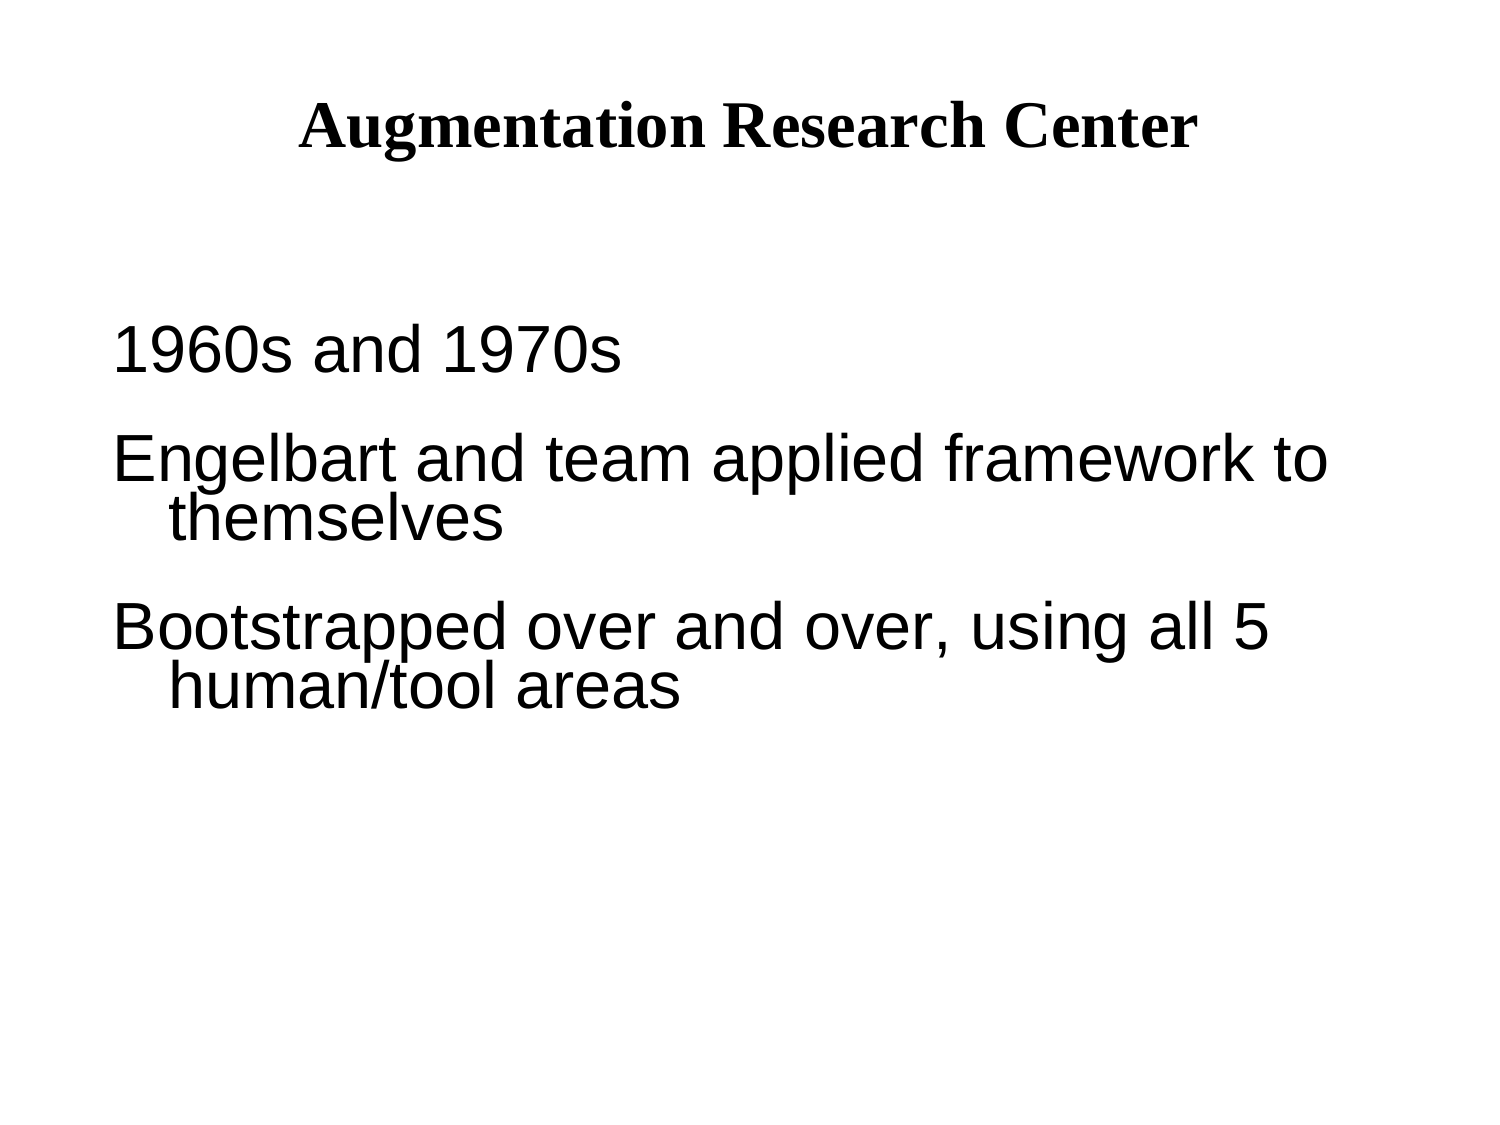

# Augmentation Research Center
1960s and 1970s
Engelbart and team applied framework to themselves
Bootstrapped over and over, using all 5 human/tool areas